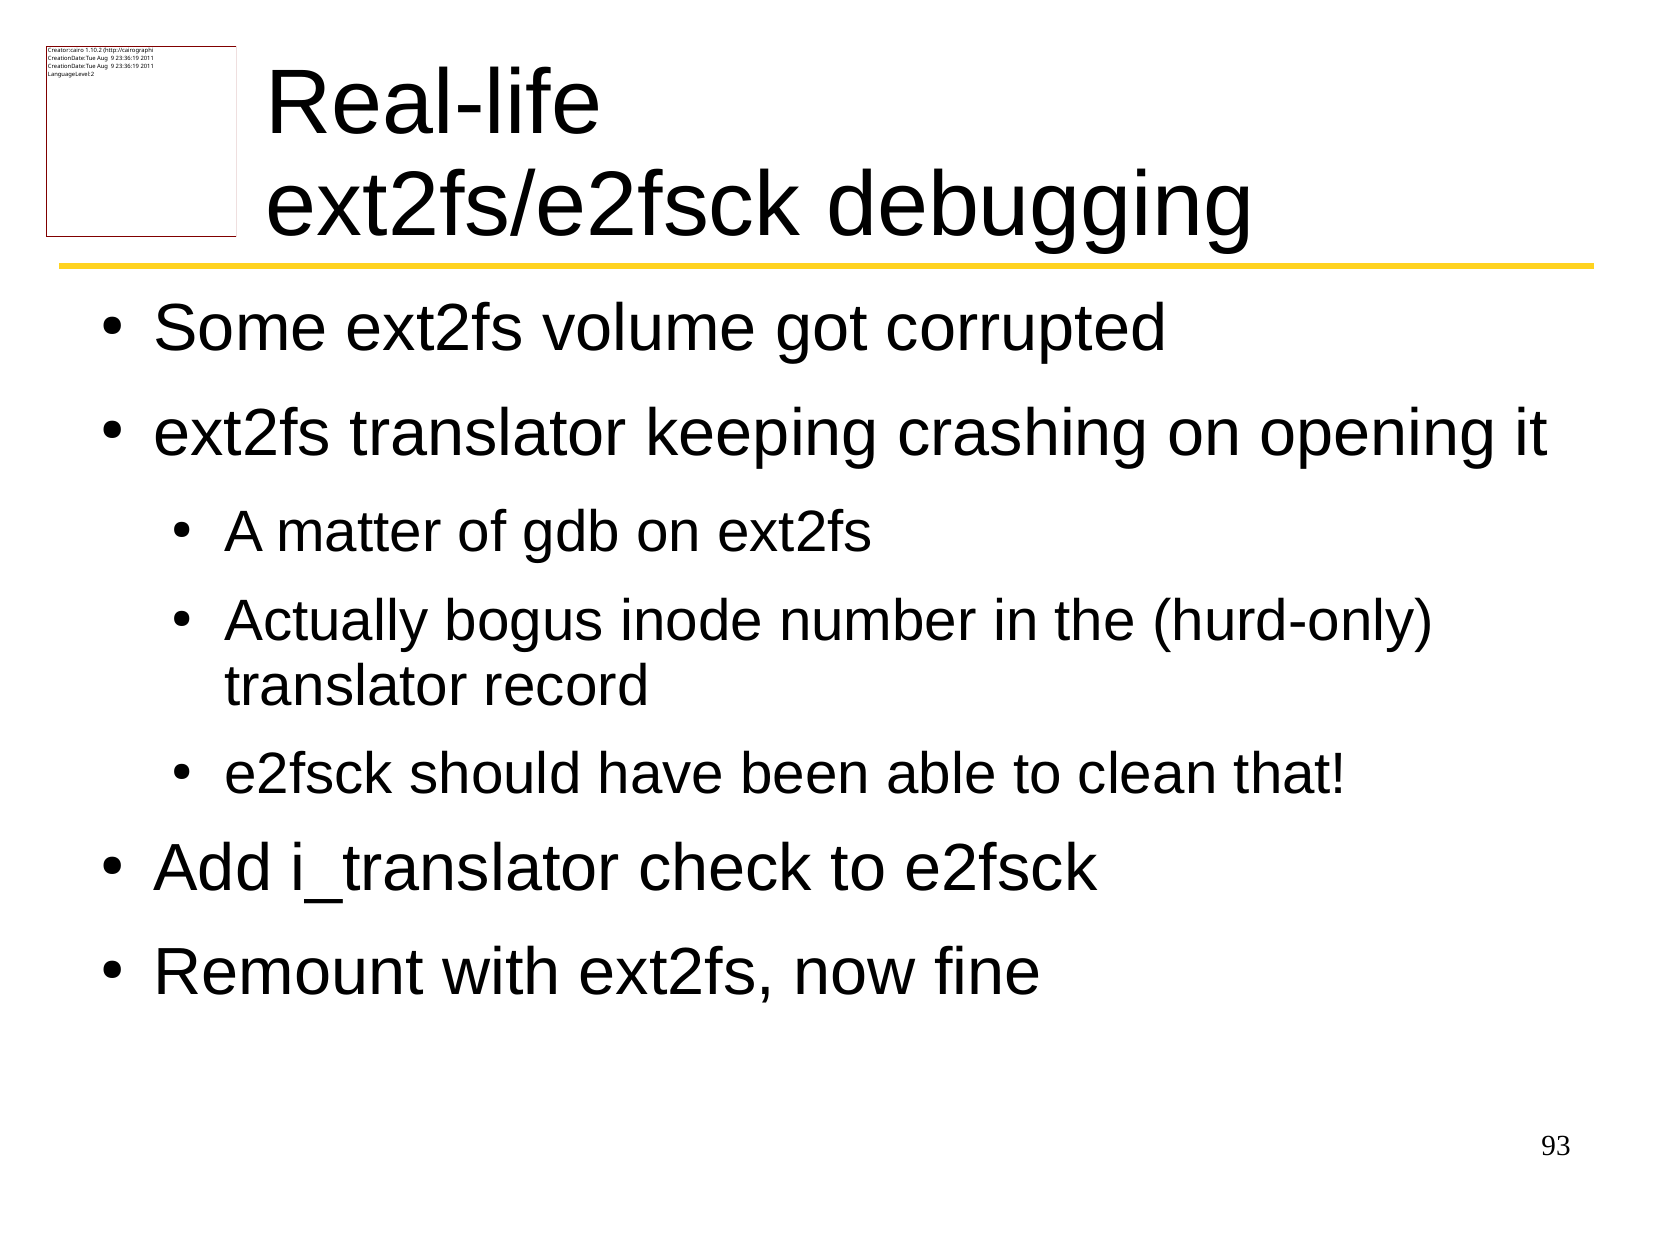

# Real-life ext2fs/e2fsck debugging
Some ext2fs volume got corrupted
ext2fs translator keeping crashing on opening it
A matter of gdb on ext2fs
Actually bogus inode number in the (hurd-only) translator record
e2fsck should have been able to clean that!
Add i_translator check to e2fsck
Remount with ext2fs, now fine
93